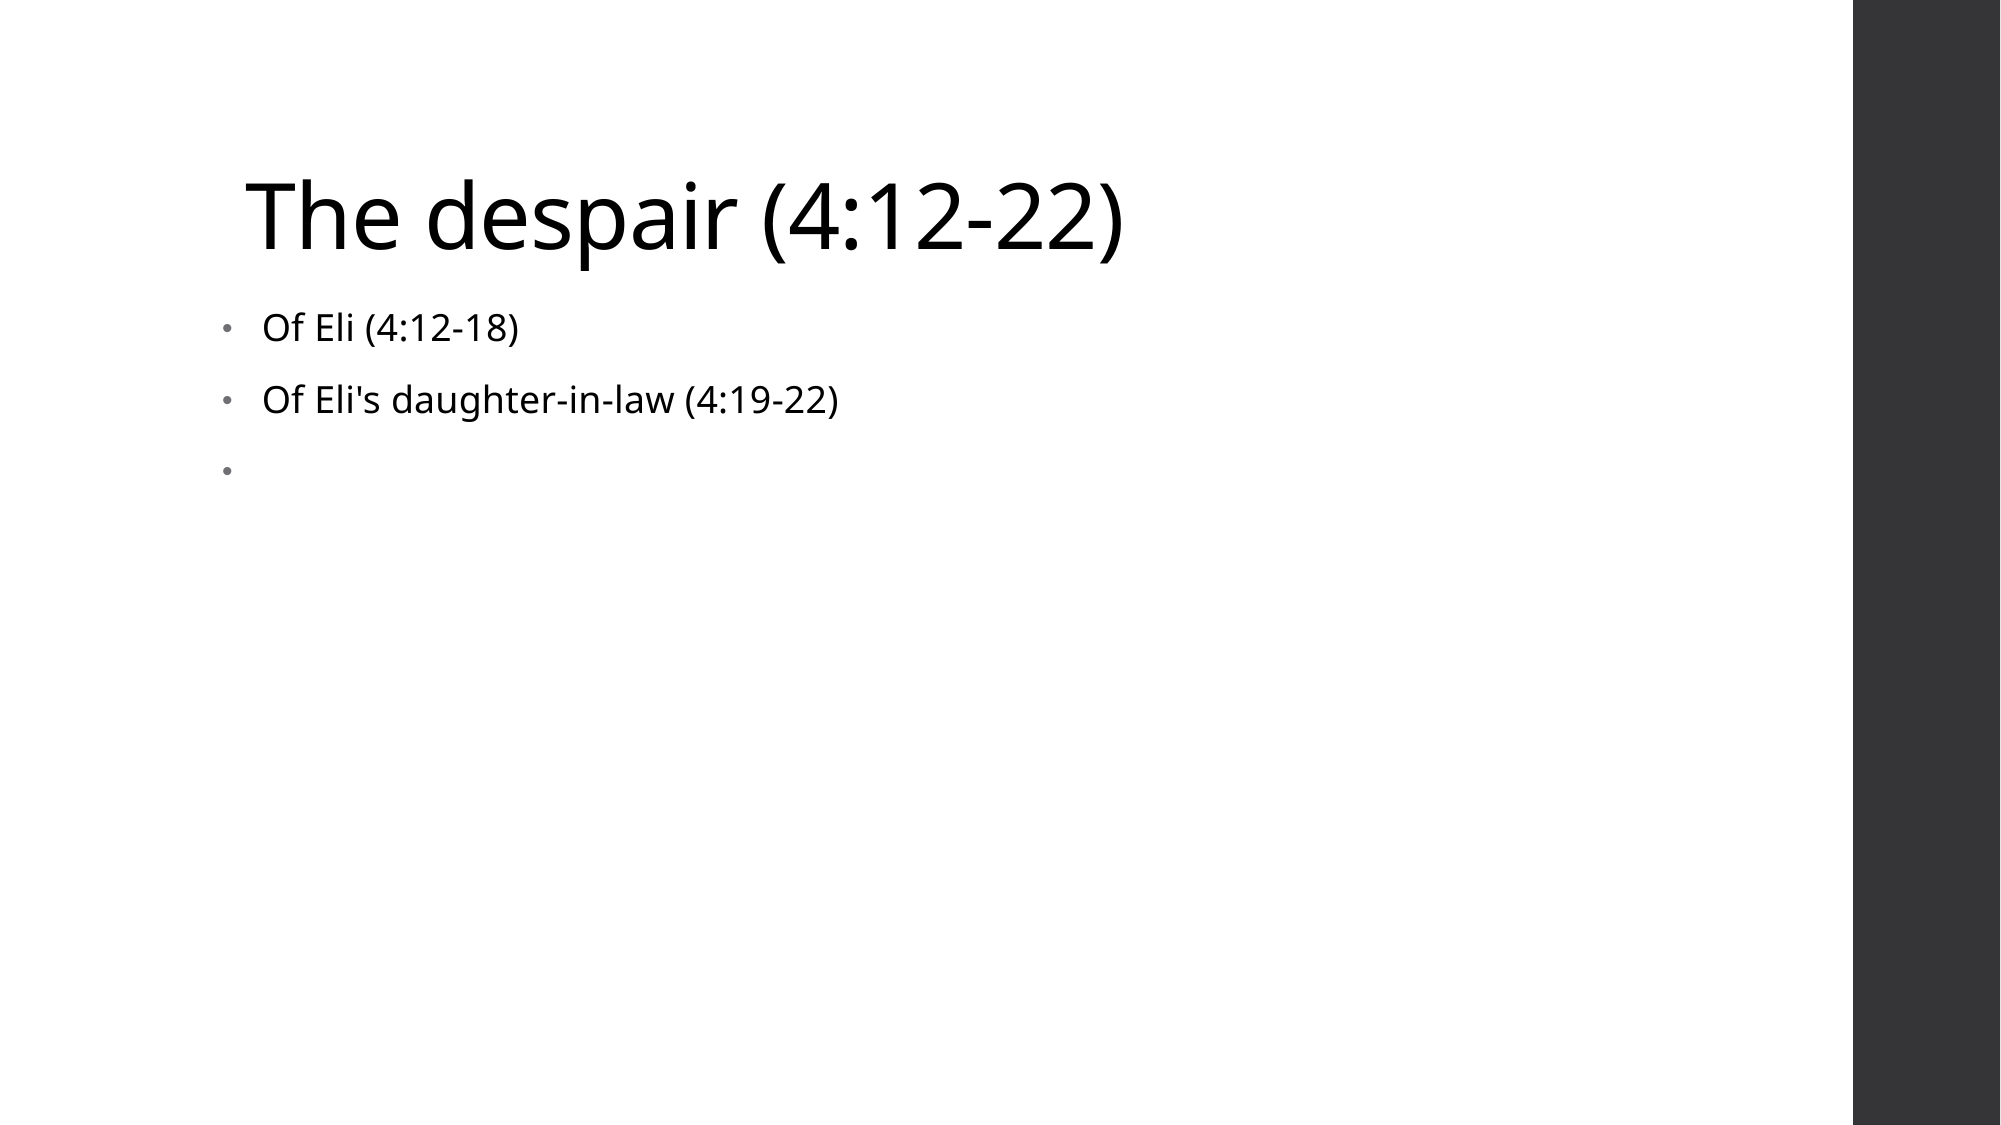

# The despair (4:12-22)
 Of Eli (4:12-18)
 Of Eli's daughter-in-law (4:19-22)